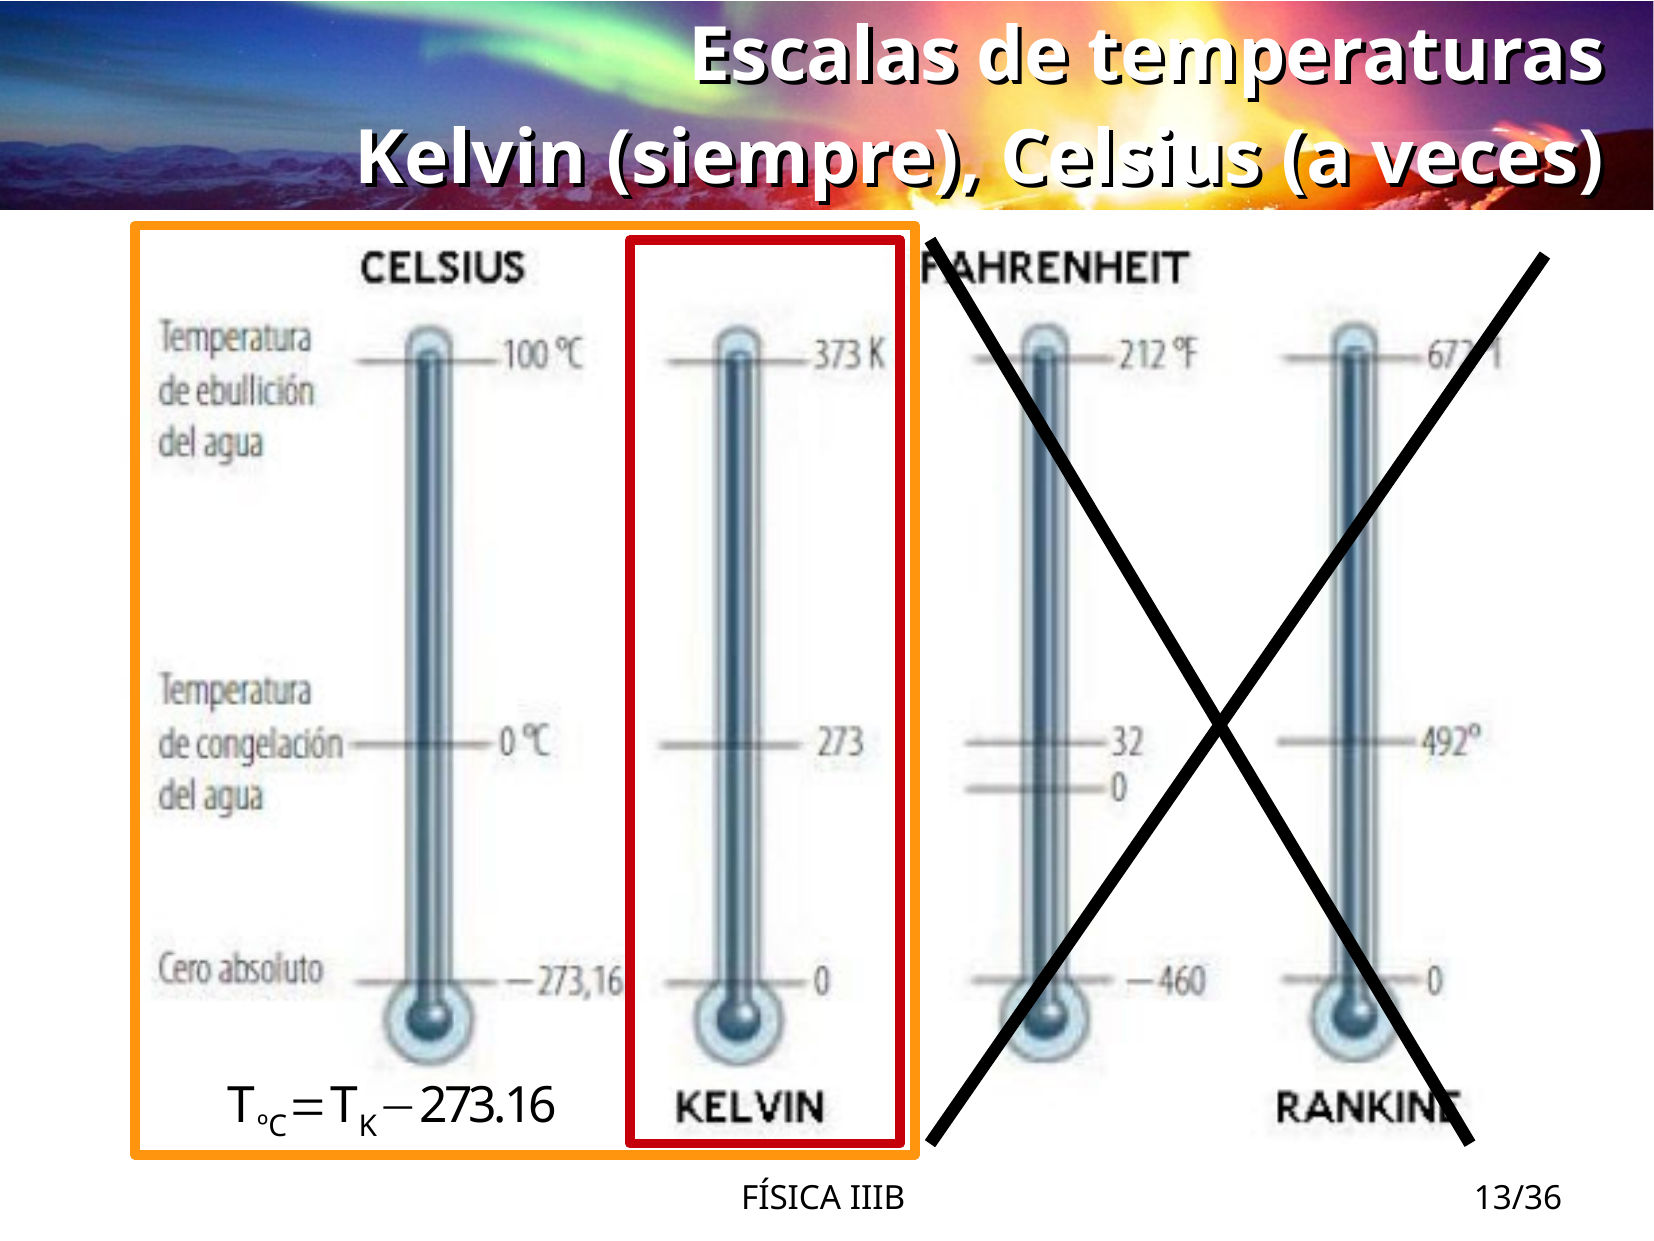

# Escalas de temperaturas Kelvin (siempre), Celsius (a veces)
FÍSICA IIIB
13